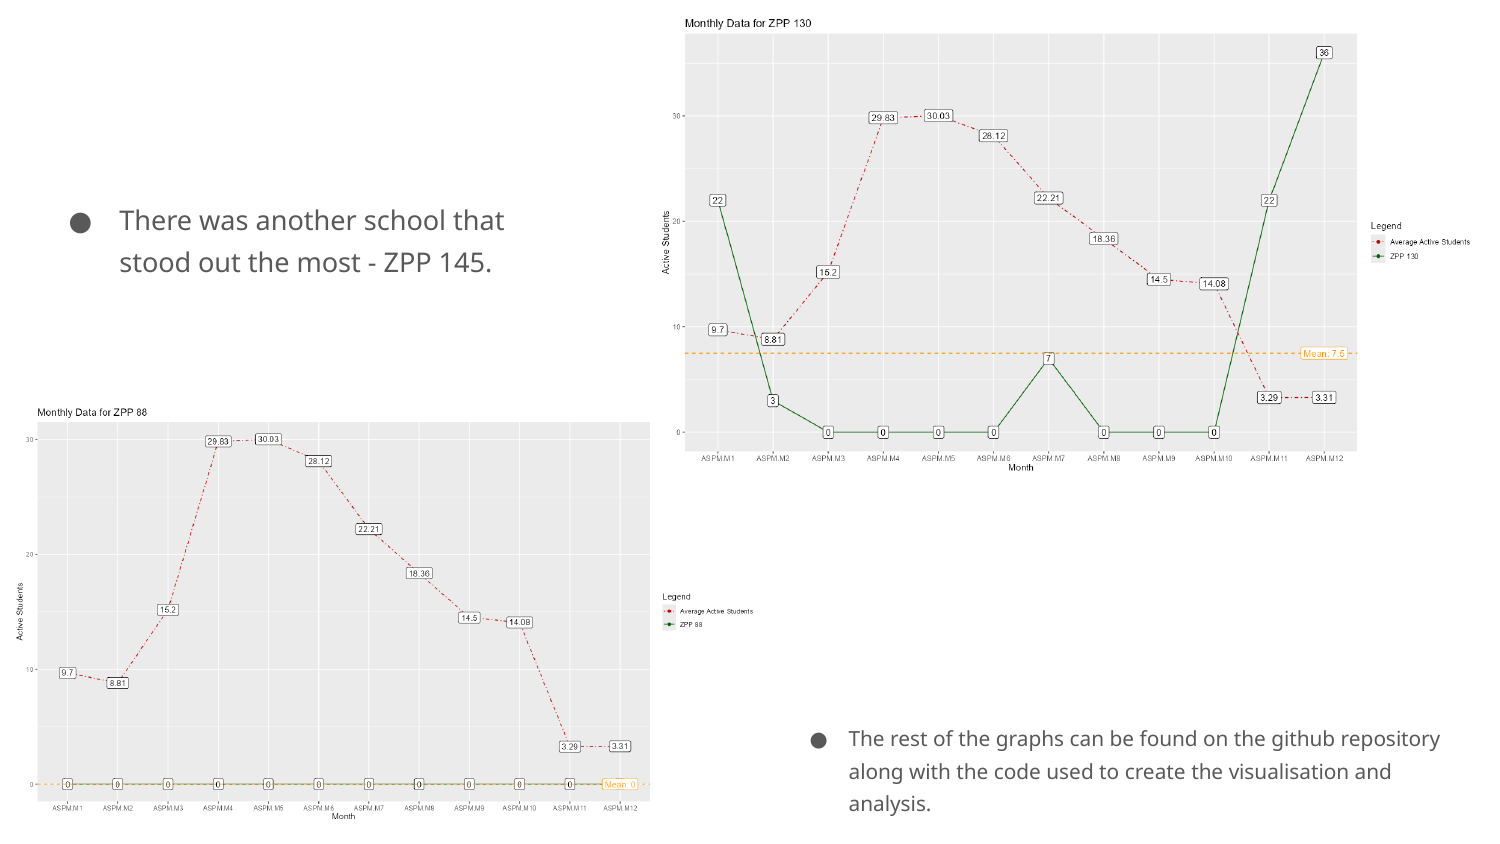

There was another school that stood out the most - ZPP 145.
# The rest of the graphs can be found on the github repository along with the code used to create the visualisation and analysis.